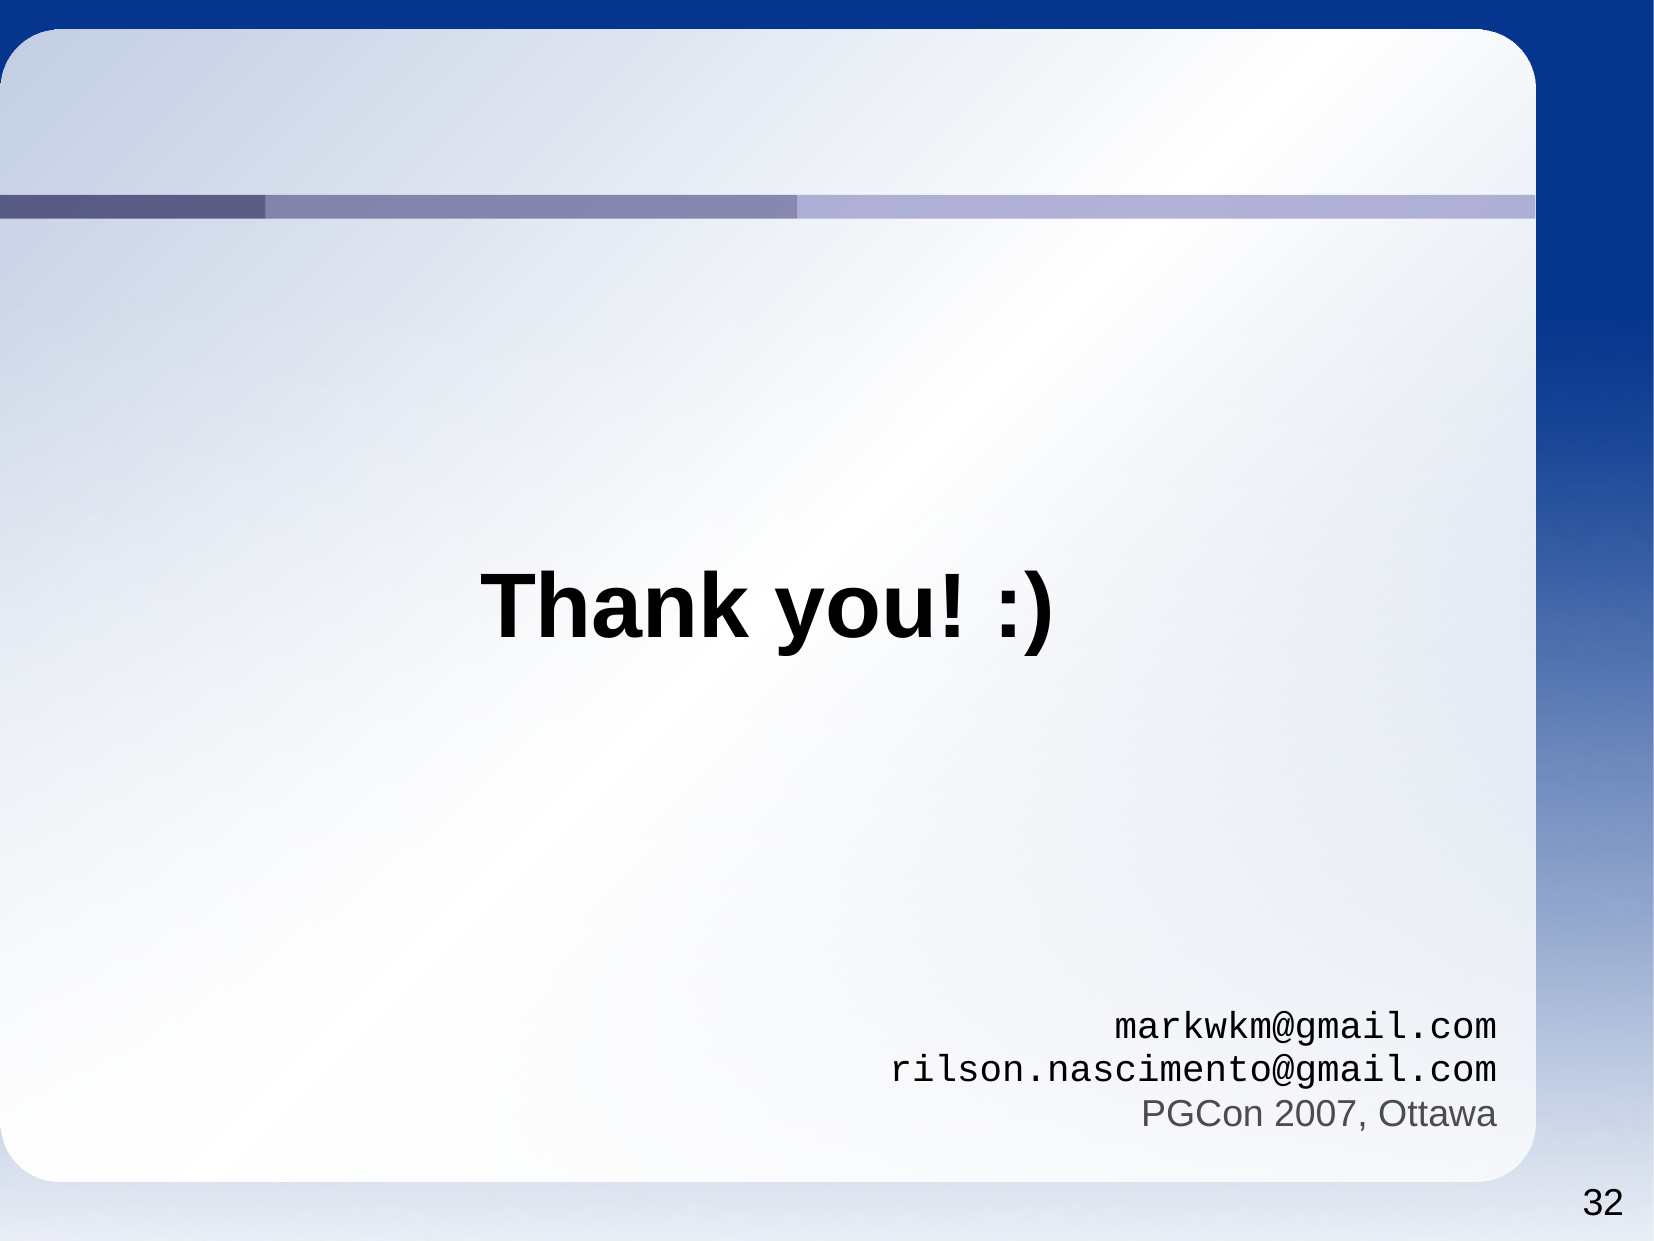

# Thank you! :)
markwkm@gmail.com
rilson.nascimento@gmail.com
PGCon 2007, Ottawa
32